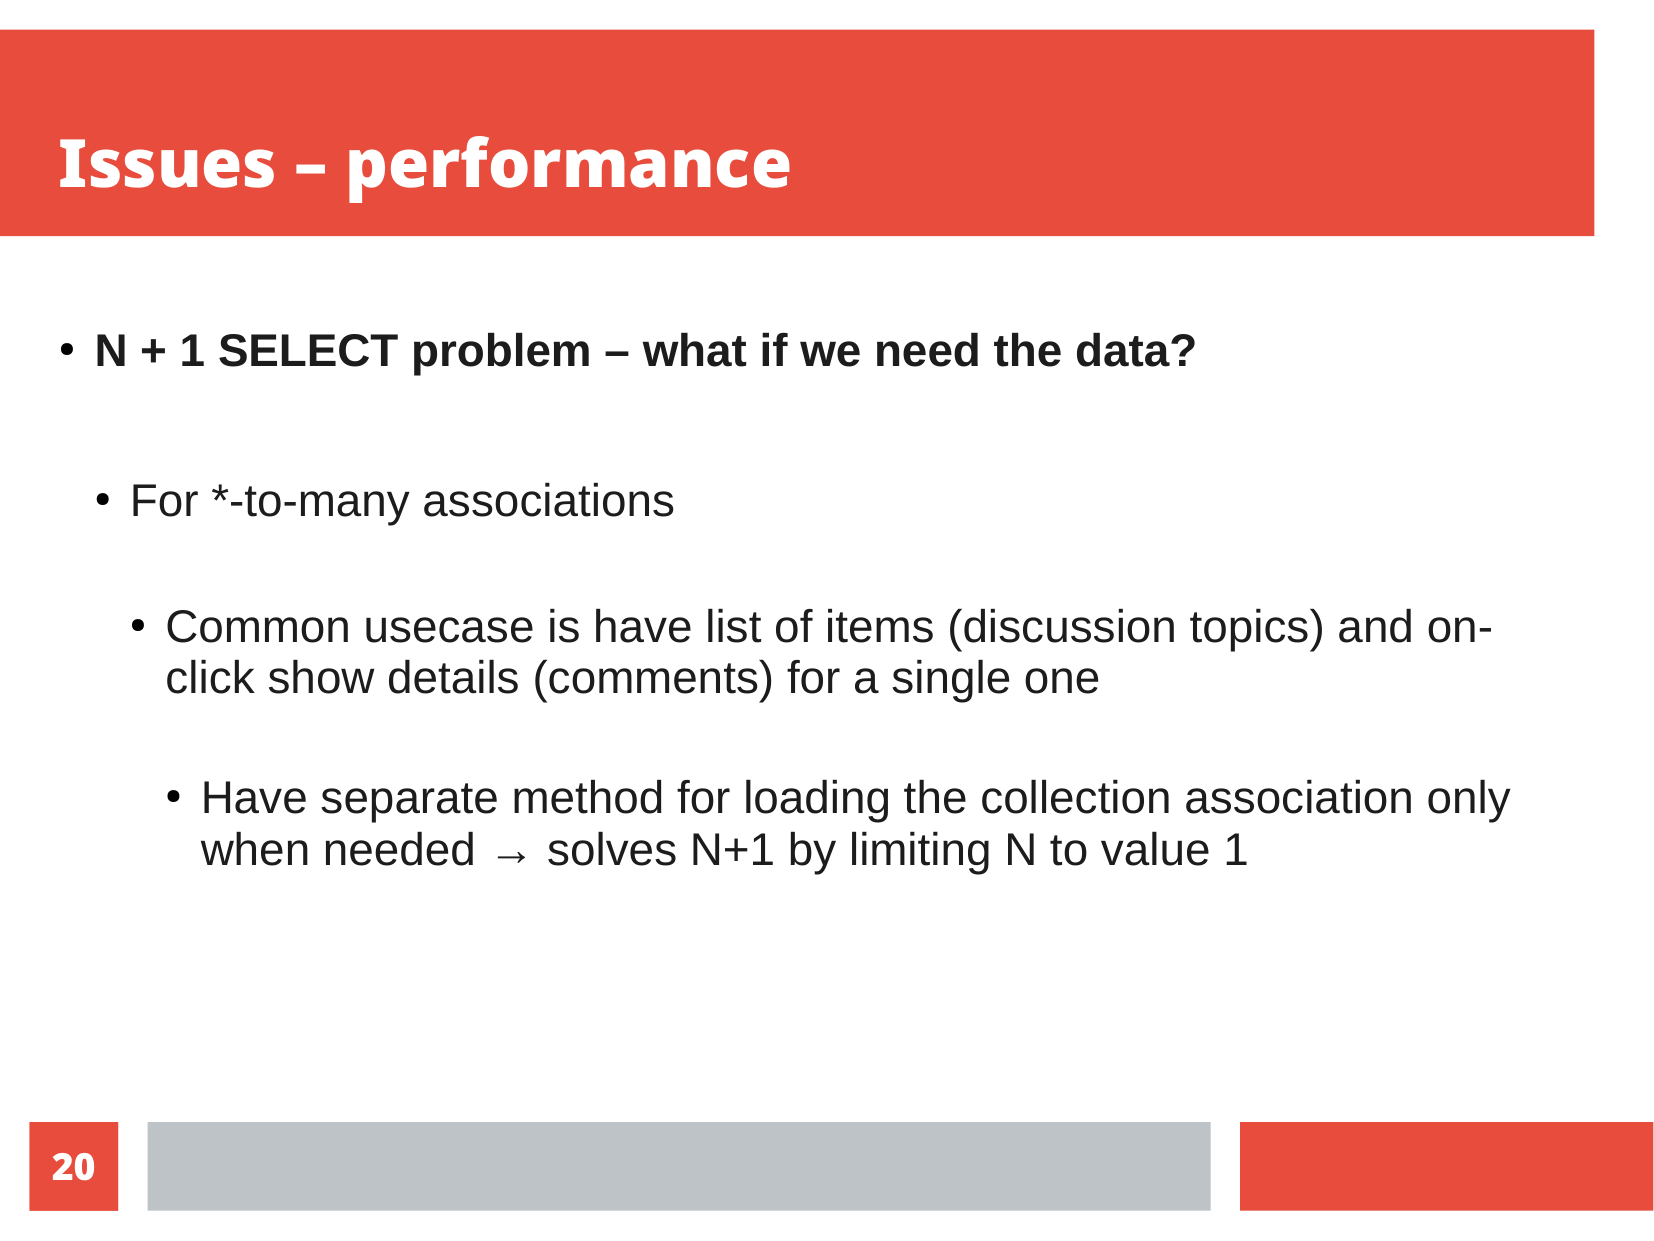

# Issues – performance
N + 1 SELECT problem – what if we need the data?
For *-to-many associations
Common usecase is have list of items (discussion topics) and on-click show details (comments) for a single one
Have separate method for loading the collection association only when needed → solves N+1 by limiting N to value 1
20